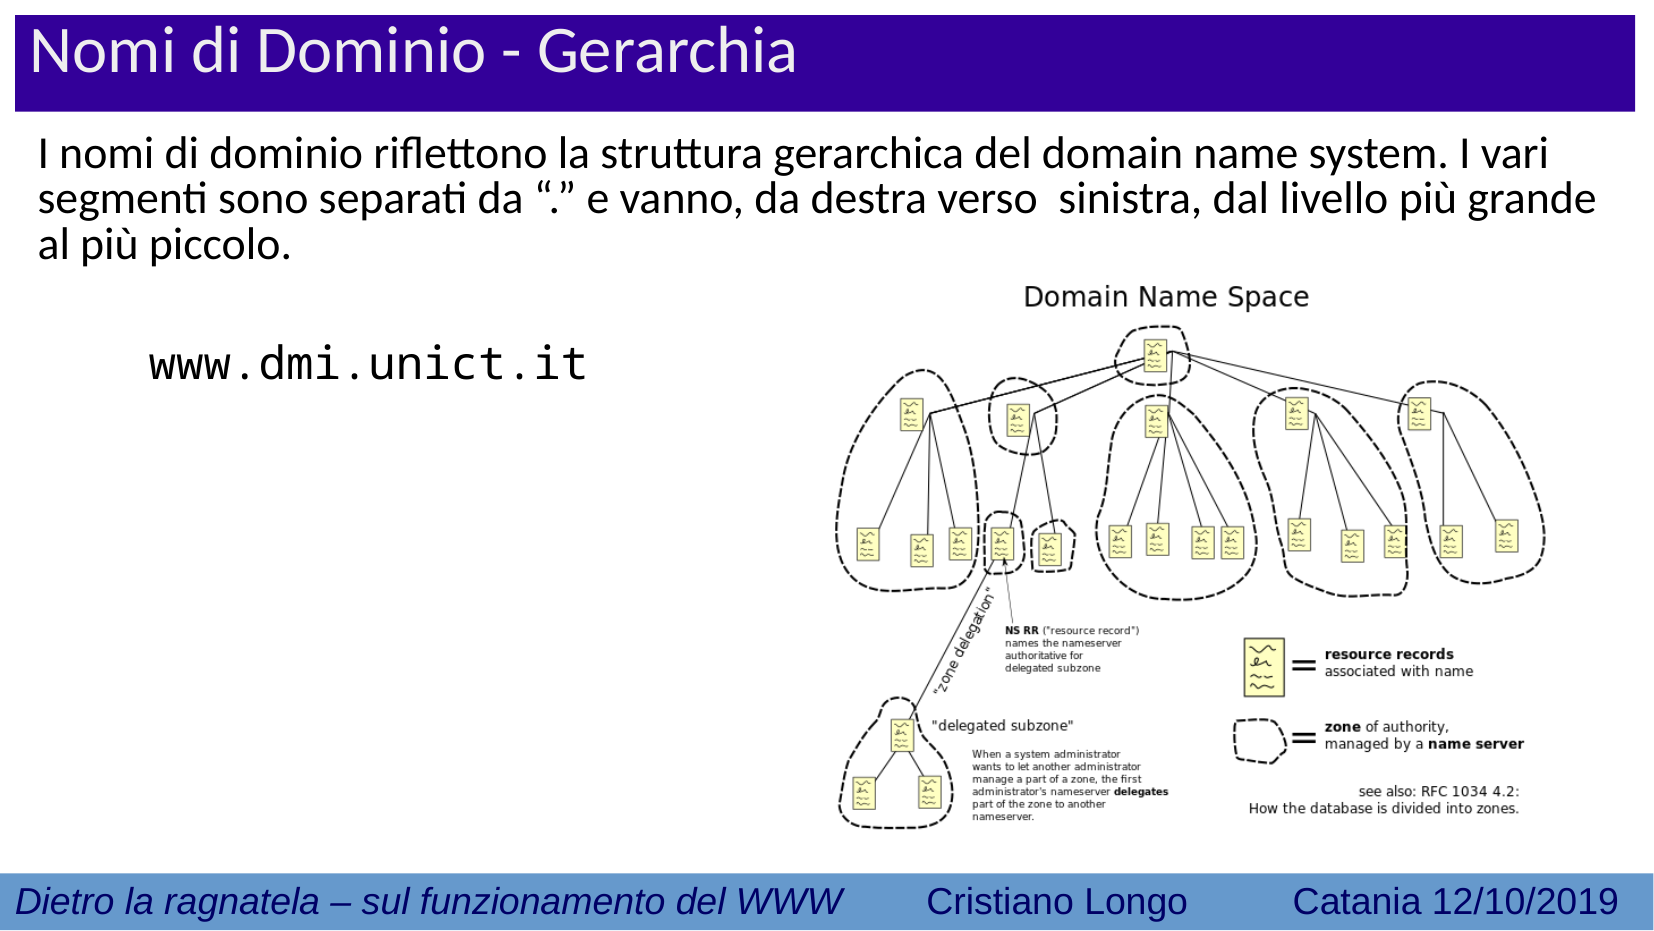

Nomi di Dominio - Gerarchia
I nomi di dominio riflettono la struttura gerarchica del domain name system. I vari segmenti sono separati da “.” e vanno, da destra verso sinistra, dal livello più grande al più piccolo.
www.dmi.unict.it
Dietro la ragnatela – sul funzionamento del WWW Cristiano Longo Catania 12/10/2019